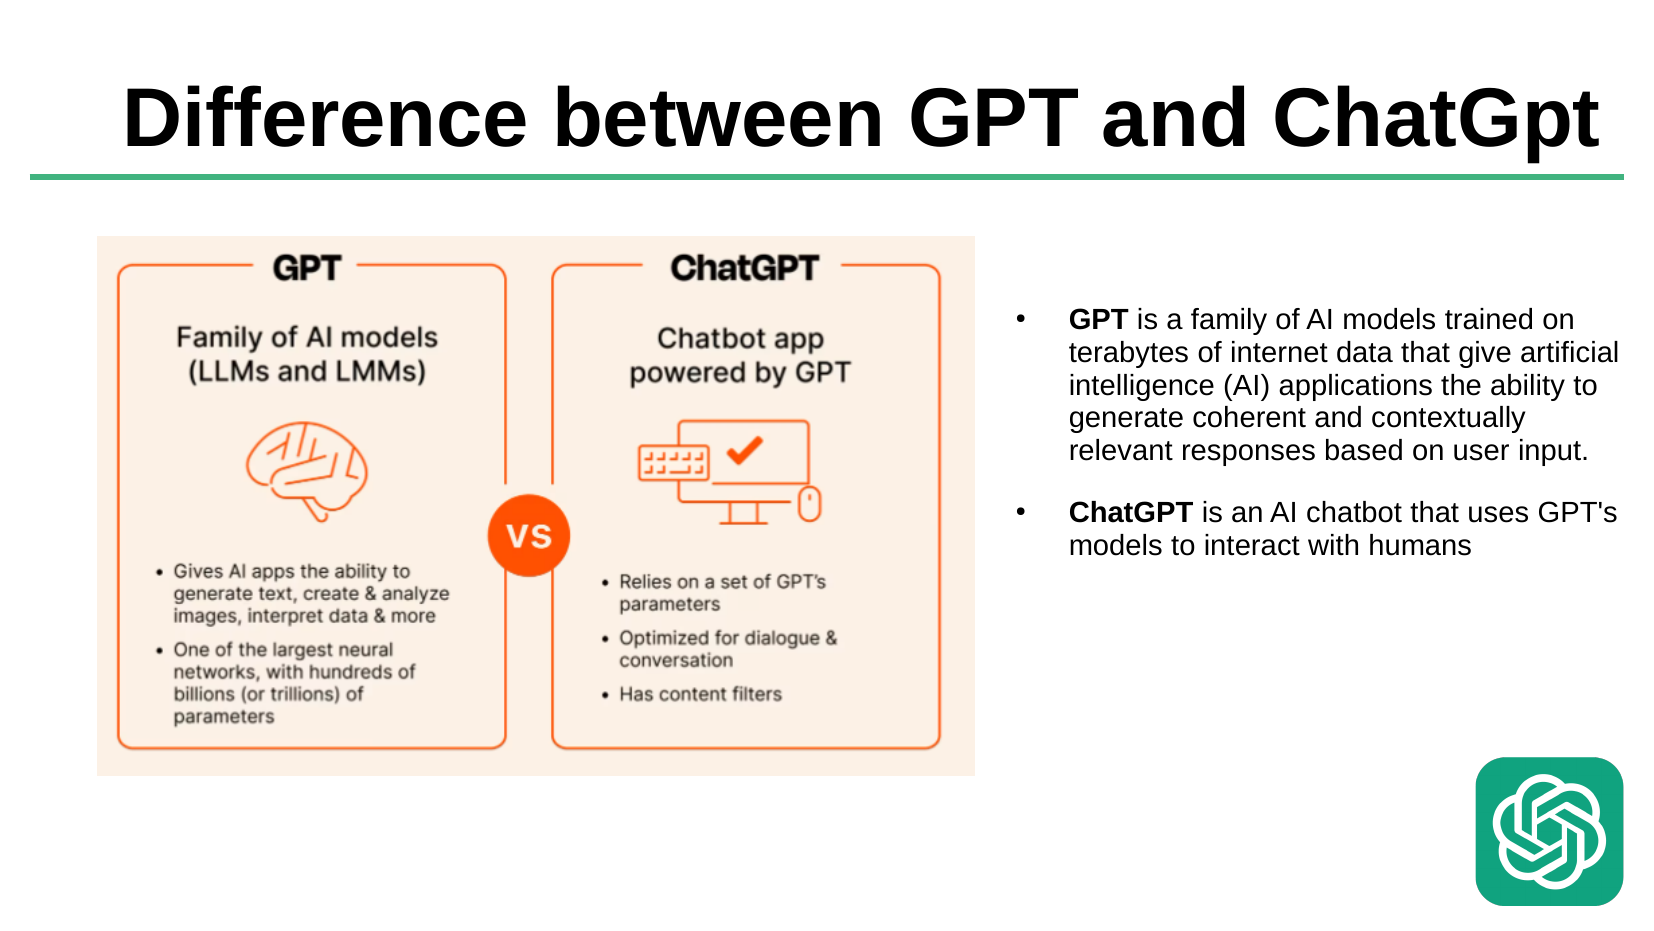

Difference between GPT and ChatGpt
# GPT is a family of AI models trained on terabytes of internet data that give artificial intelligence (AI) applications the ability to generate coherent and contextually relevant responses based on user input.
ChatGPT is an AI chatbot that uses GPT's models to interact with humans